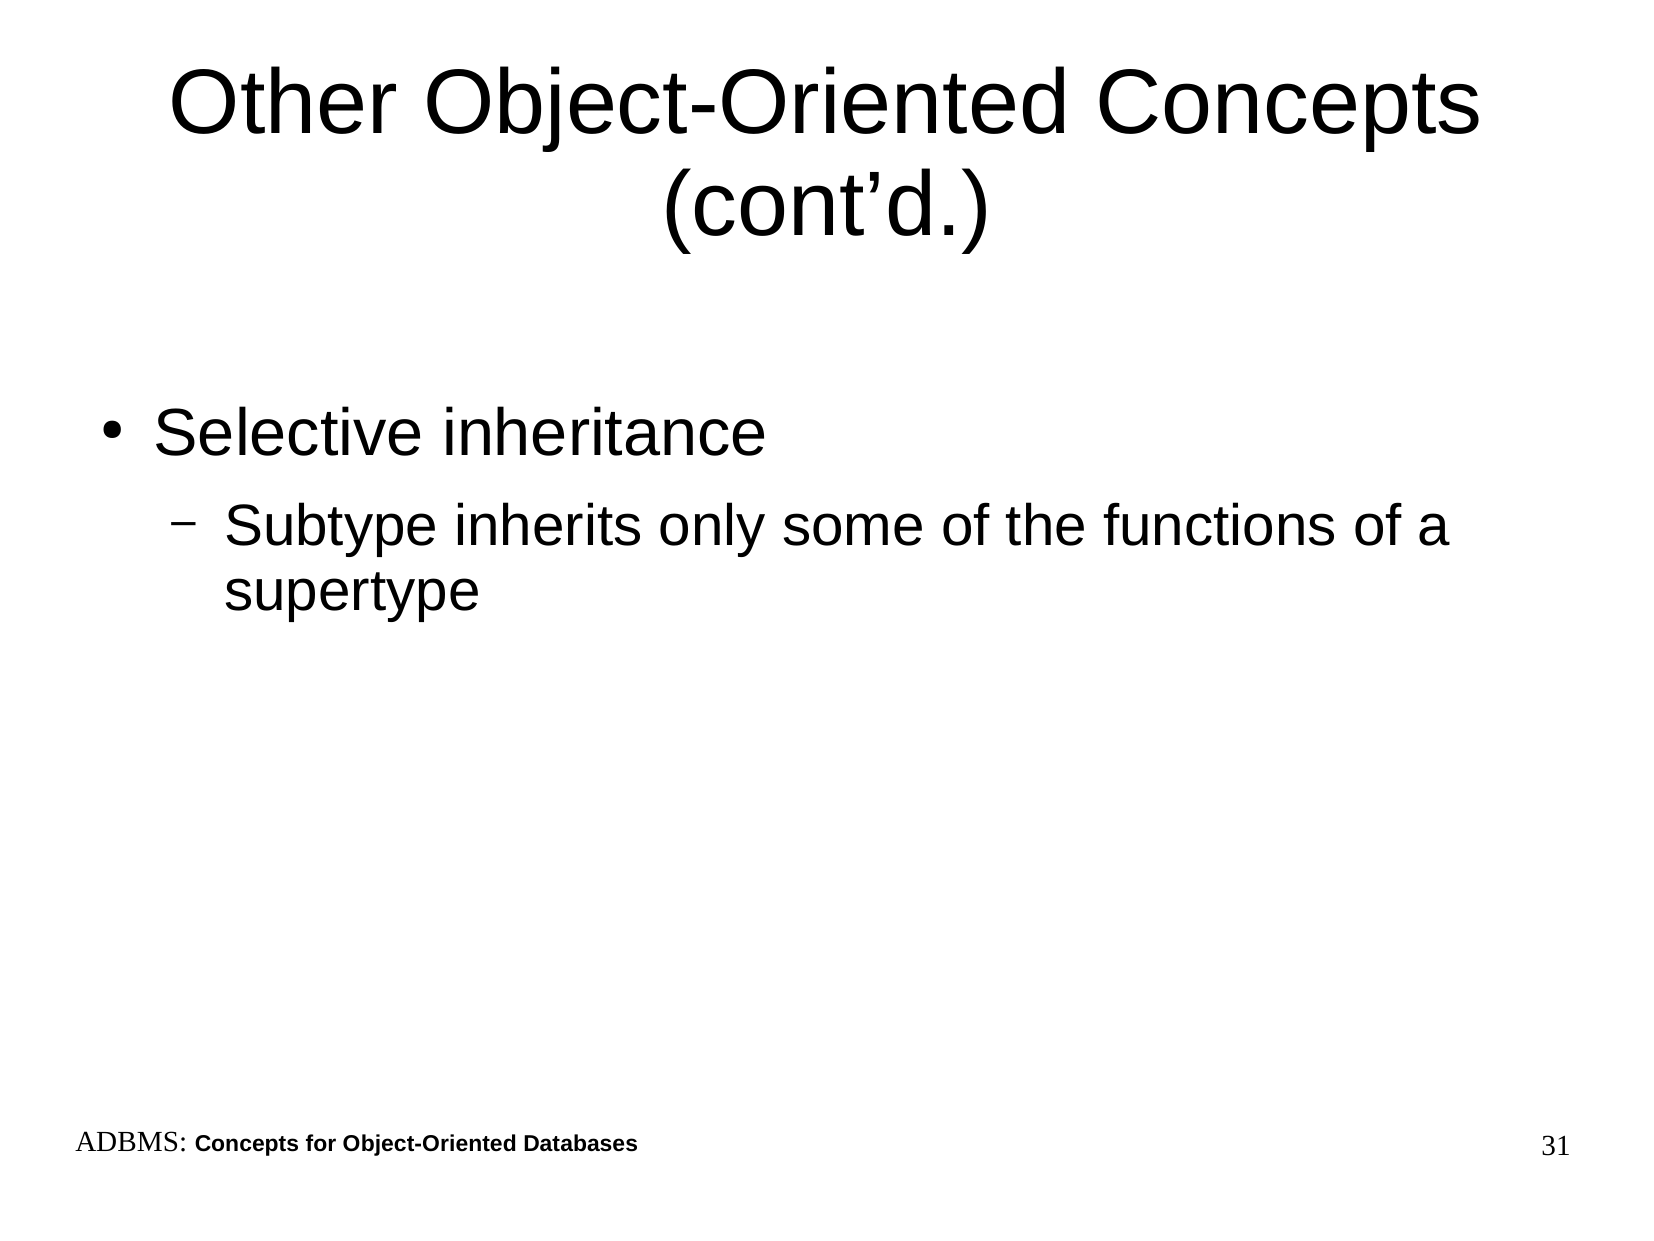

# Other Object-Oriented Concepts (cont’d.)
Selective inheritance
Subtype inherits only some of the functions of a supertype